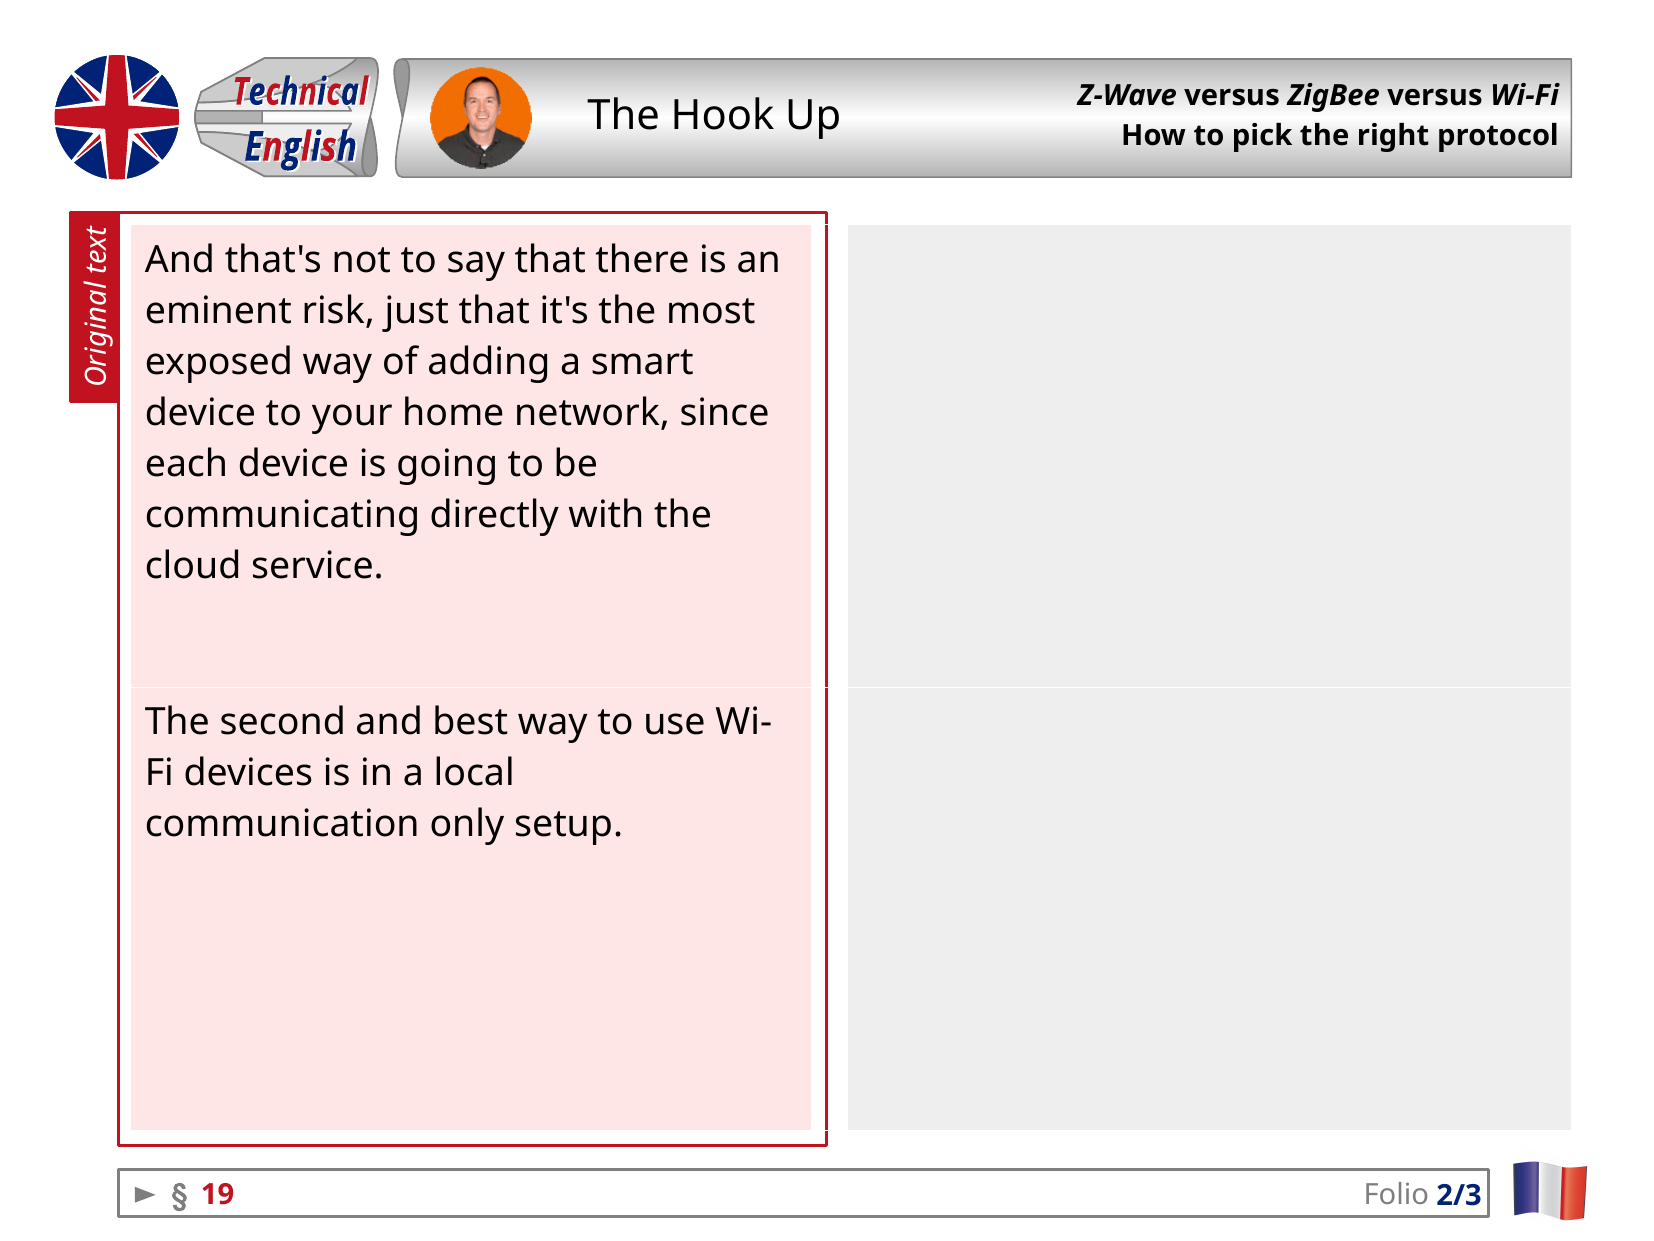

#
| And that's not to say that there is an eminent risk, just that it's the most exposed way of adding a smart device to your home network, since each device is going to be communicating directly with the cloud service. | | |
| --- | --- | --- |
| The second and best way to use Wi-Fi devices is in a local communication only setup. | | |
19
2/3